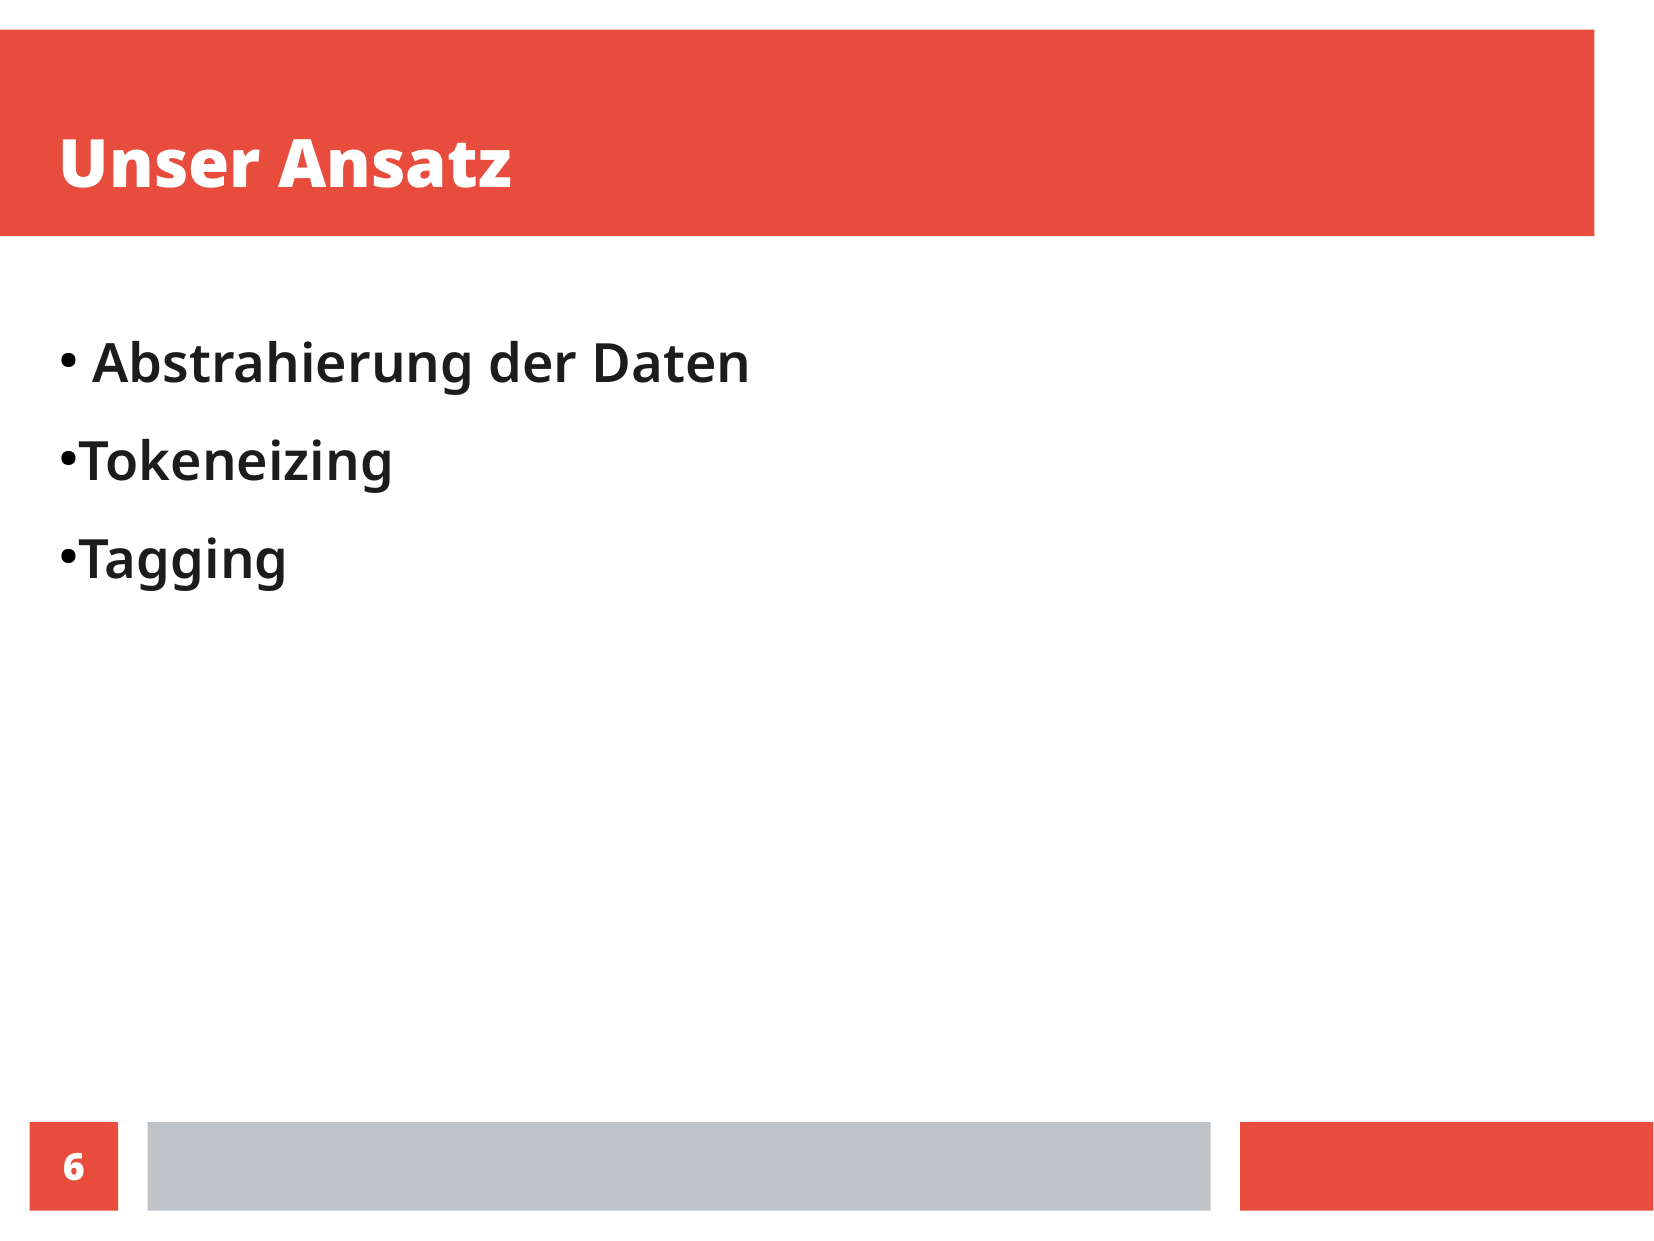

# Unser Ansatz
 Abstrahierung der Daten
Tokeneizing
Tagging
6